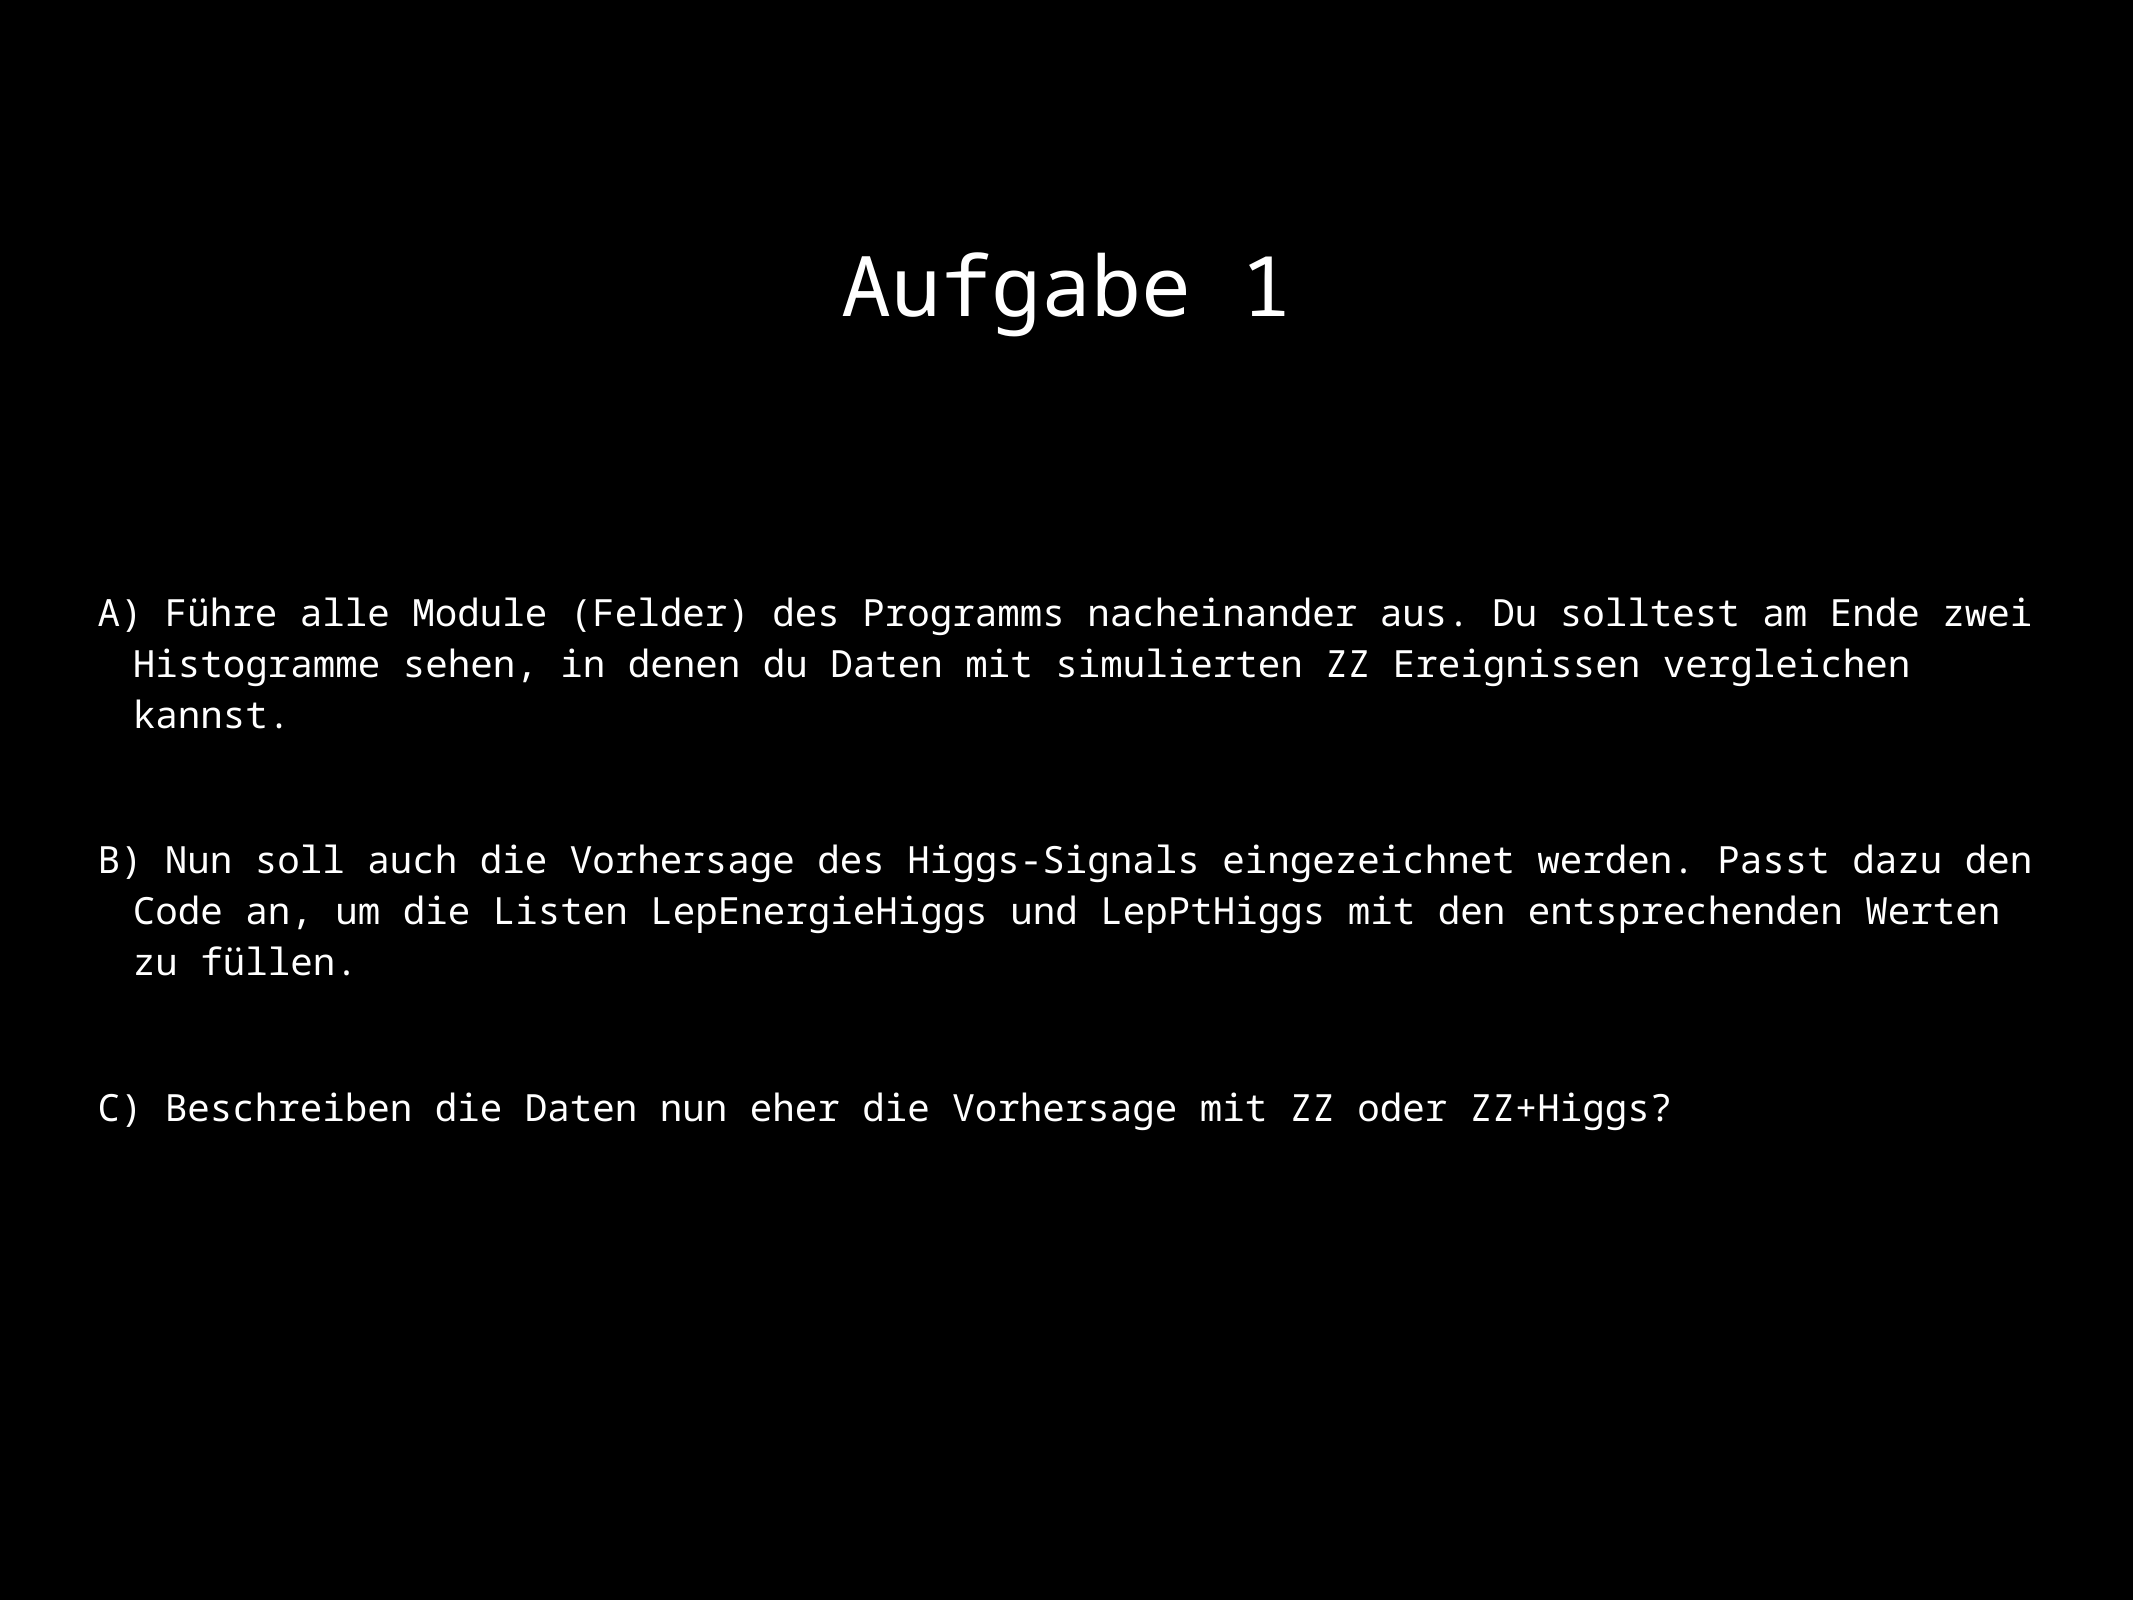

# Aufgabe 1
 Führe alle Module (Felder) des Programms nacheinander aus. Du solltest am Ende zwei Histogramme sehen, in denen du Daten mit simulierten ZZ Ereignissen vergleichen kannst.
 Nun soll auch die Vorhersage des Higgs-Signals eingezeichnet werden. Passt dazu den Code an, um die Listen LepEnergieHiggs und LepPtHiggs mit den entsprechenden Werten zu füllen.
 Beschreiben die Daten nun eher die Vorhersage mit ZZ oder ZZ+Higgs?